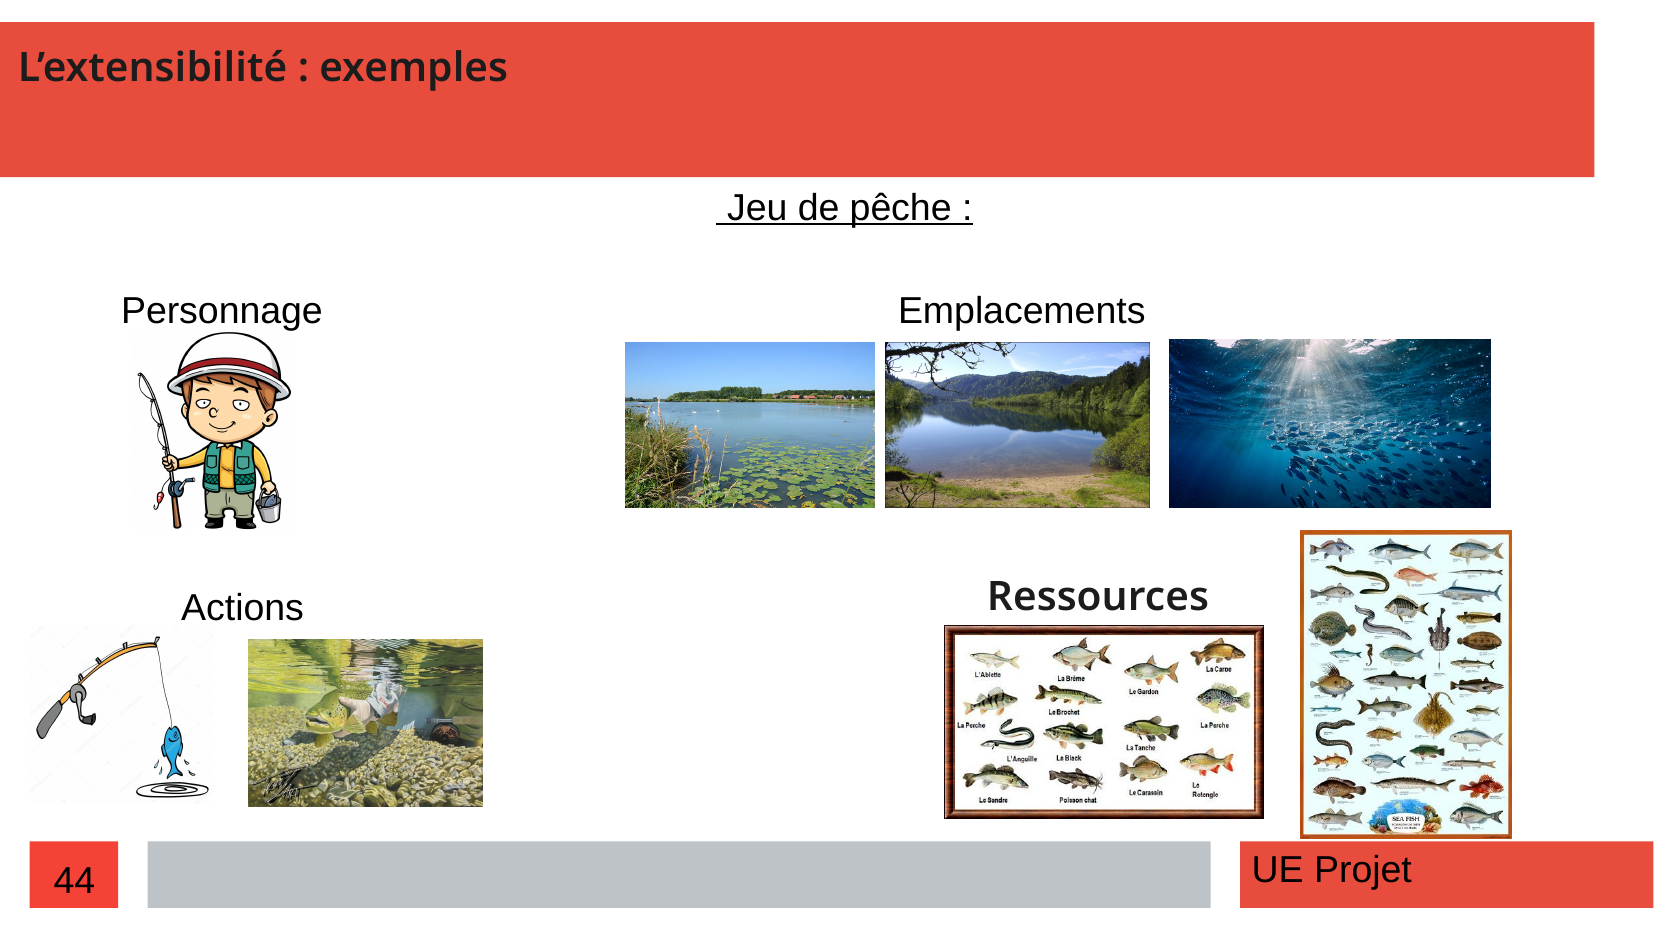

# L’extensibilité : exemples
 Jeu de pêche :
 Personnage Emplacements
 Ressources
Actions
UE Projet
44